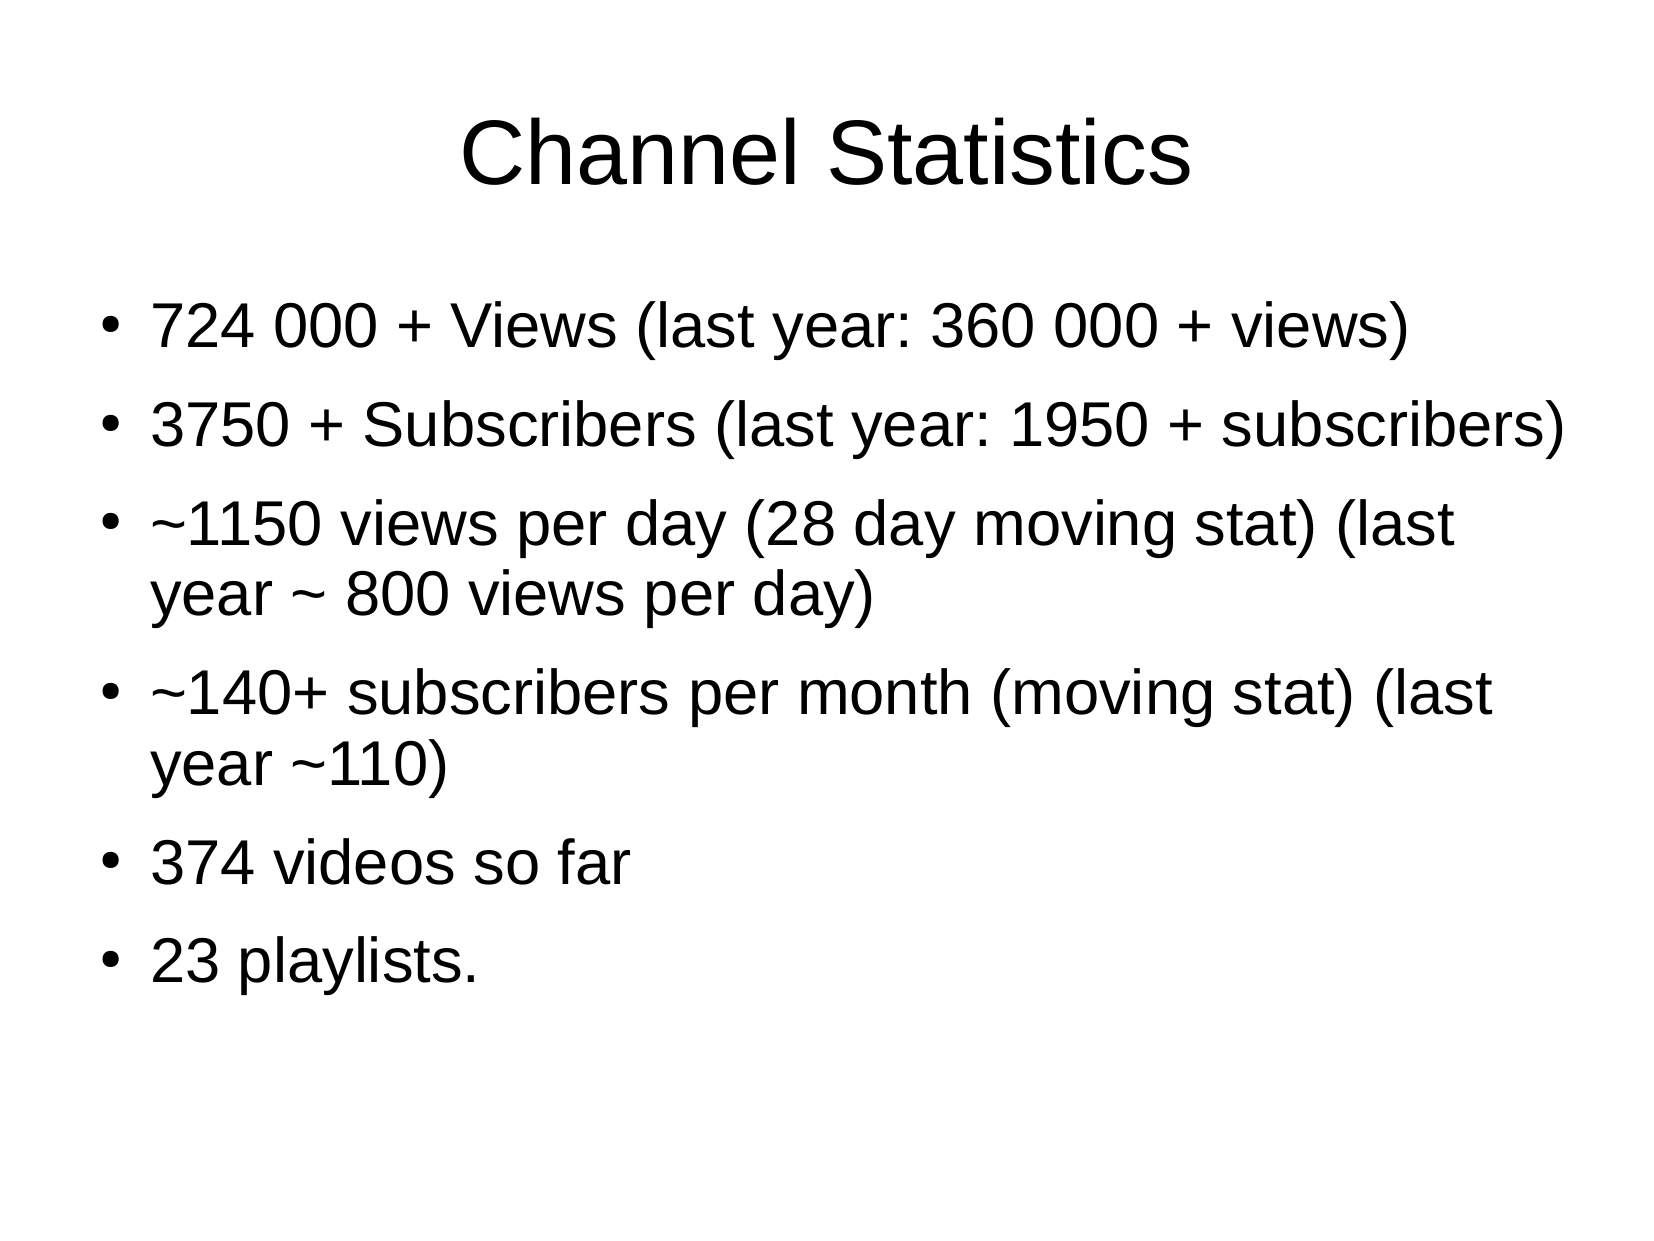

# Channel Statistics
724 000 + Views (last year: 360 000 + views)
3750 + Subscribers (last year: 1950 + subscribers)
~1150 views per day (28 day moving stat) (last year ~ 800 views per day)
~140+ subscribers per month (moving stat) (last year ~110)
374 videos so far
23 playlists.